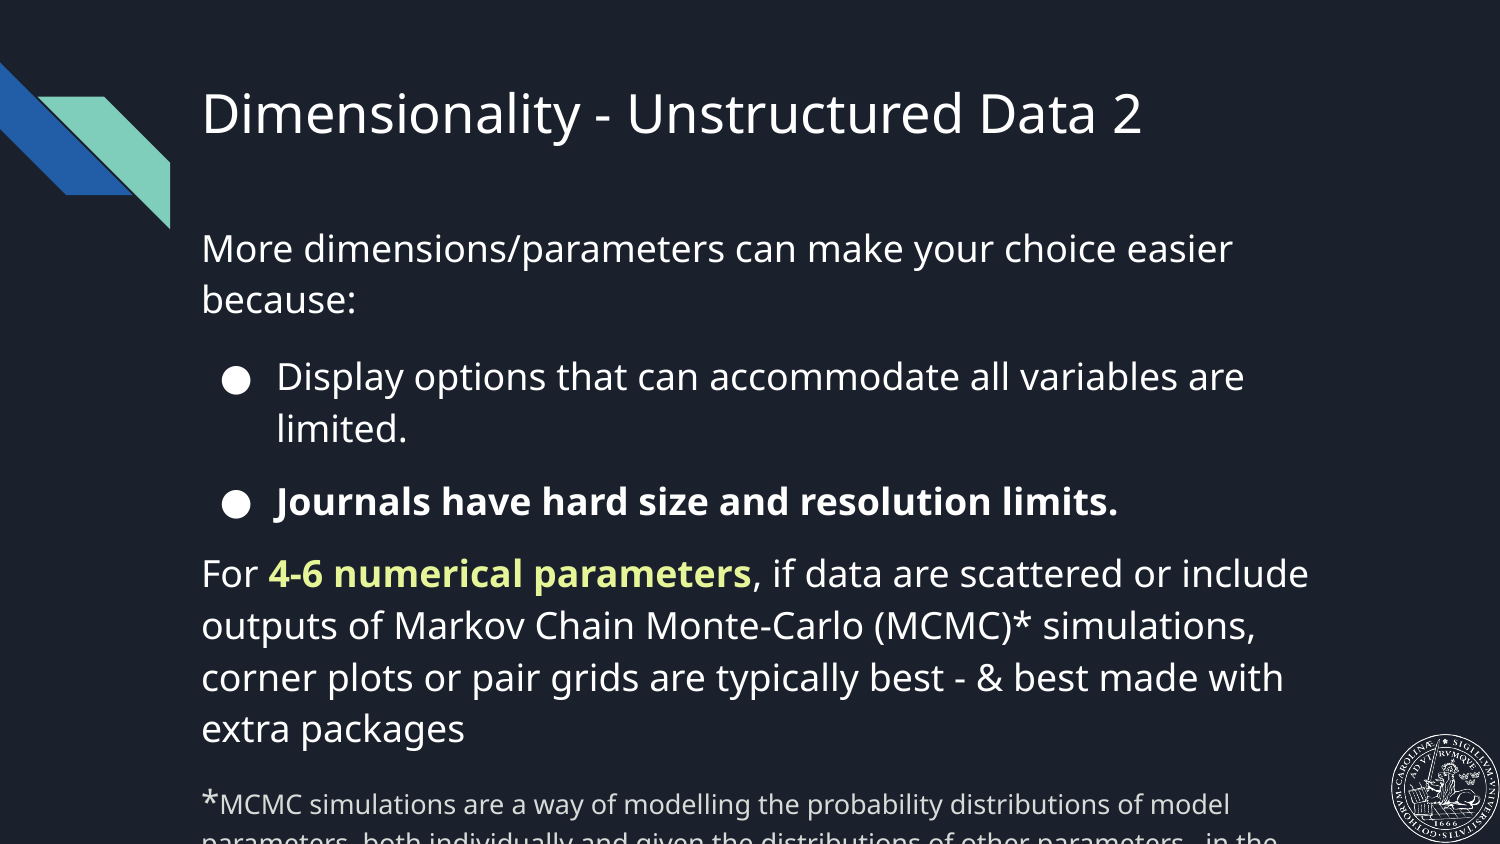

# Dimensionality - Unstructured Data 2
More dimensions/parameters can make your choice easier because:
Display options that can accommodate all variables are limited.
Journals have hard size and resolution limits.
For 4-6 numerical parameters, if data are scattered or include outputs of Markov Chain Monte-Carlo (MCMC)* simulations, corner plots or pair grids are typically best - & best made with extra packages
*MCMC simulations are a way of modelling the probability distributions of model parameters, both individually and given the distributions of other parameters, in the Bayesian framework of statistics where, instead of the data, it’s the model that is assumed to be uncertain.